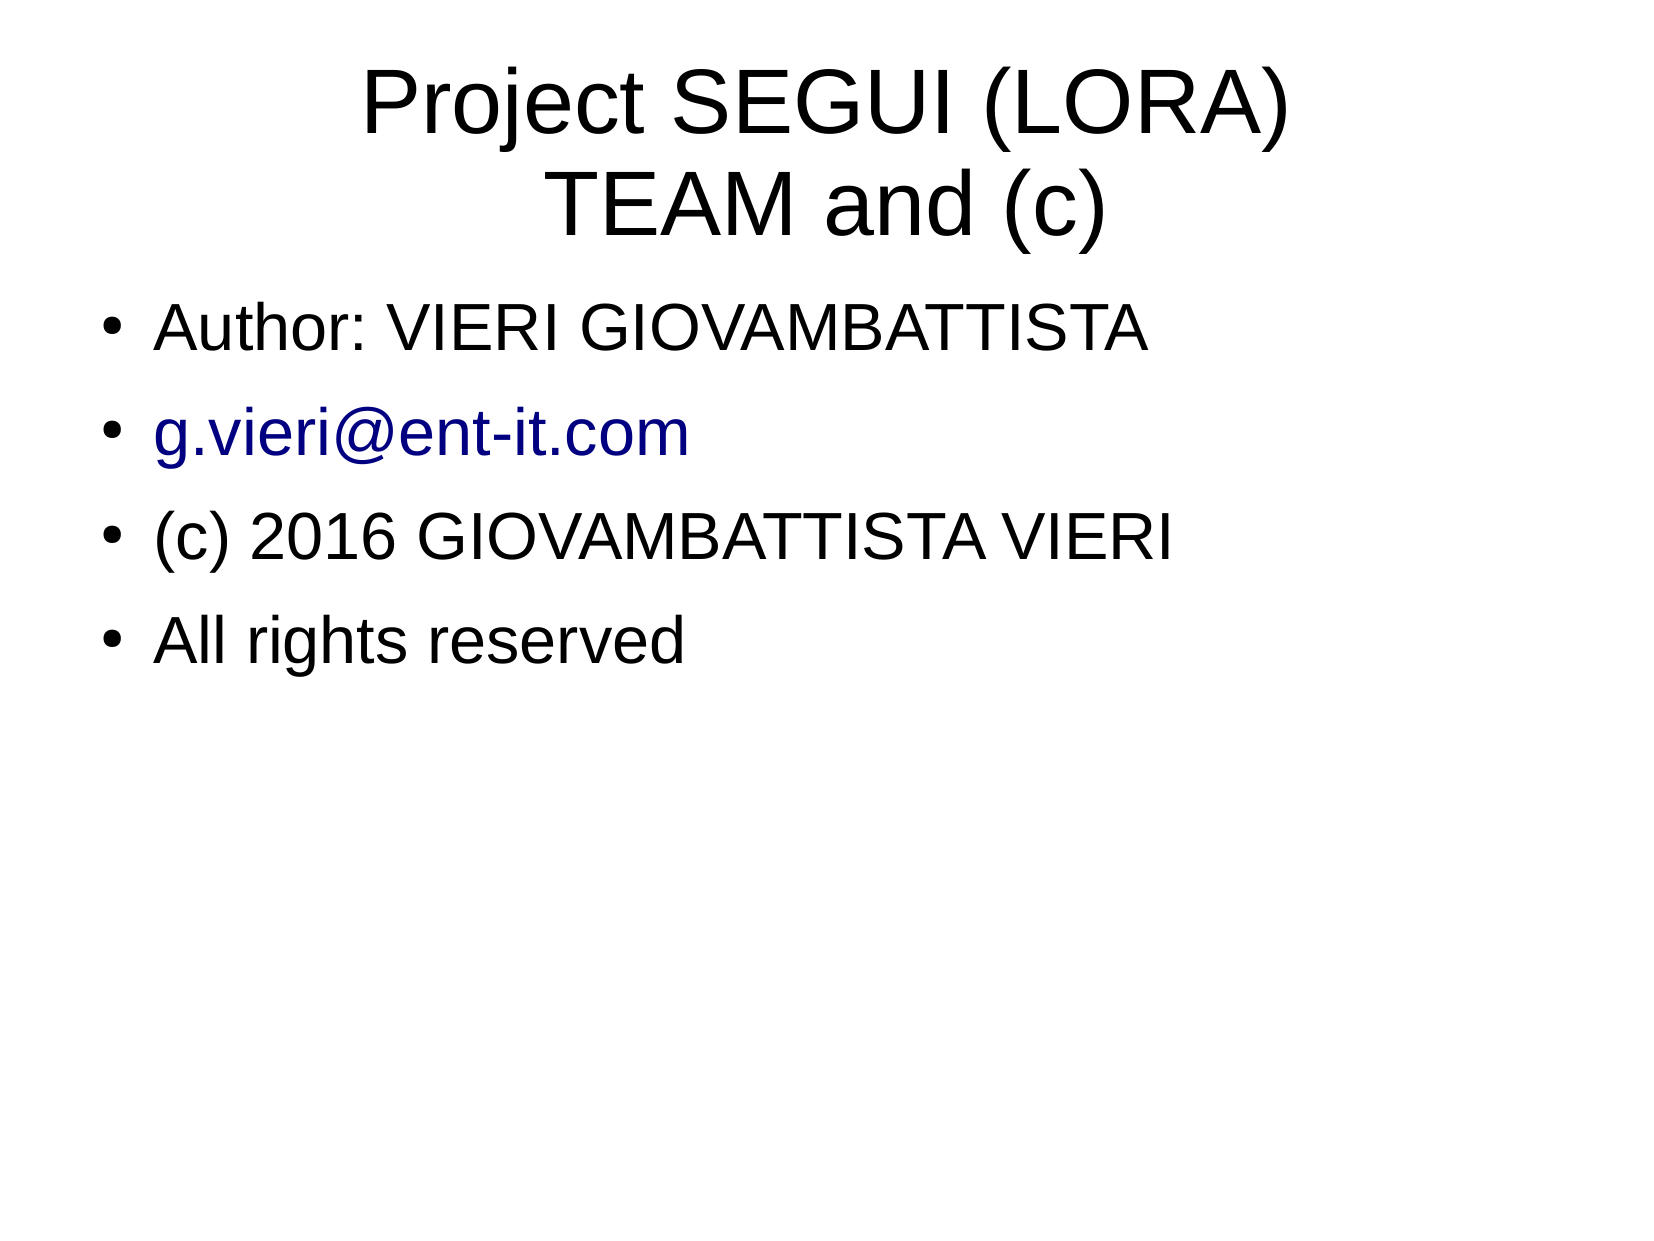

# Project SEGUI (LORA) TEAM and (c)
Author: VIERI GIOVAMBATTISTA
g.vieri@ent-it.com
(c) 2016 GIOVAMBATTISTA VIERI
All rights reserved